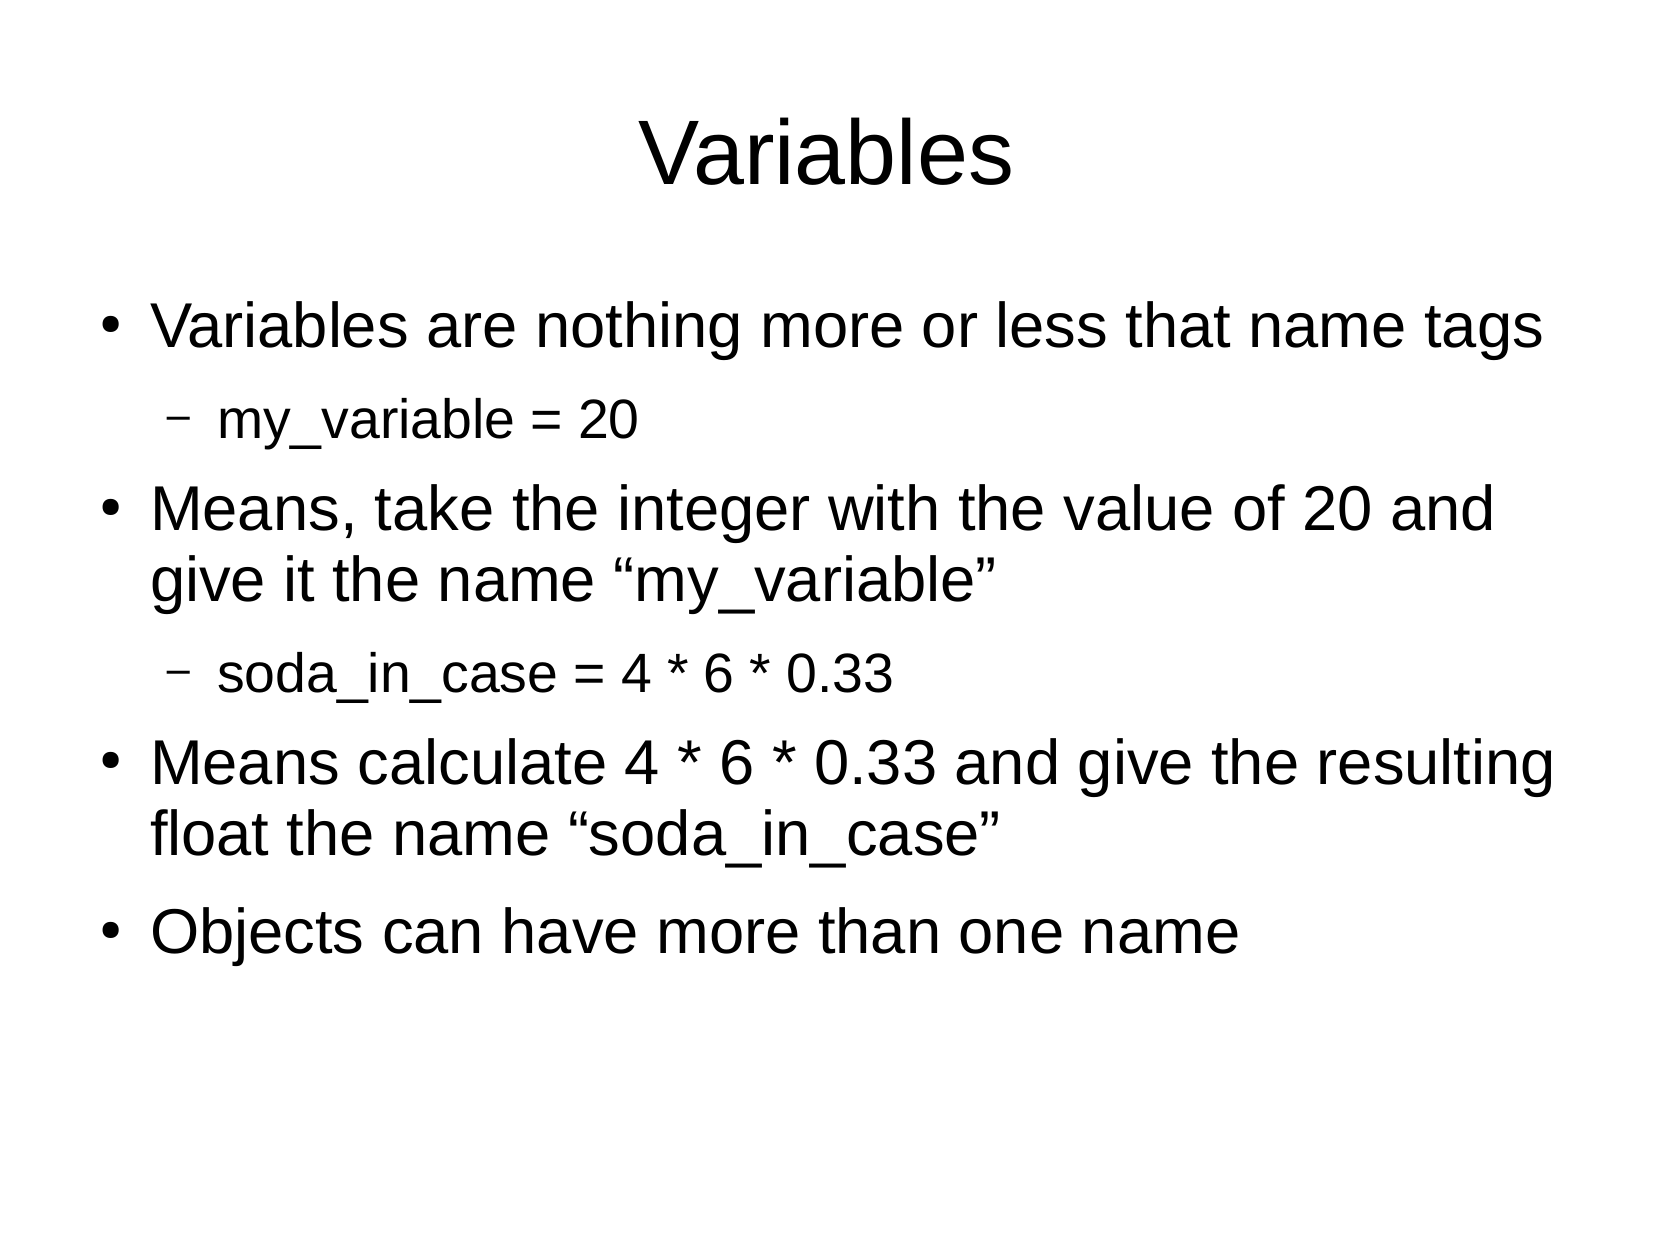

# Variables
Variables are nothing more or less that name tags
my_variable = 20
Means, take the integer with the value of 20 and give it the name “my_variable”
soda_in_case = 4 * 6 * 0.33
Means calculate 4 * 6 * 0.33 and give the resulting float the name “soda_in_case”
Objects can have more than one name